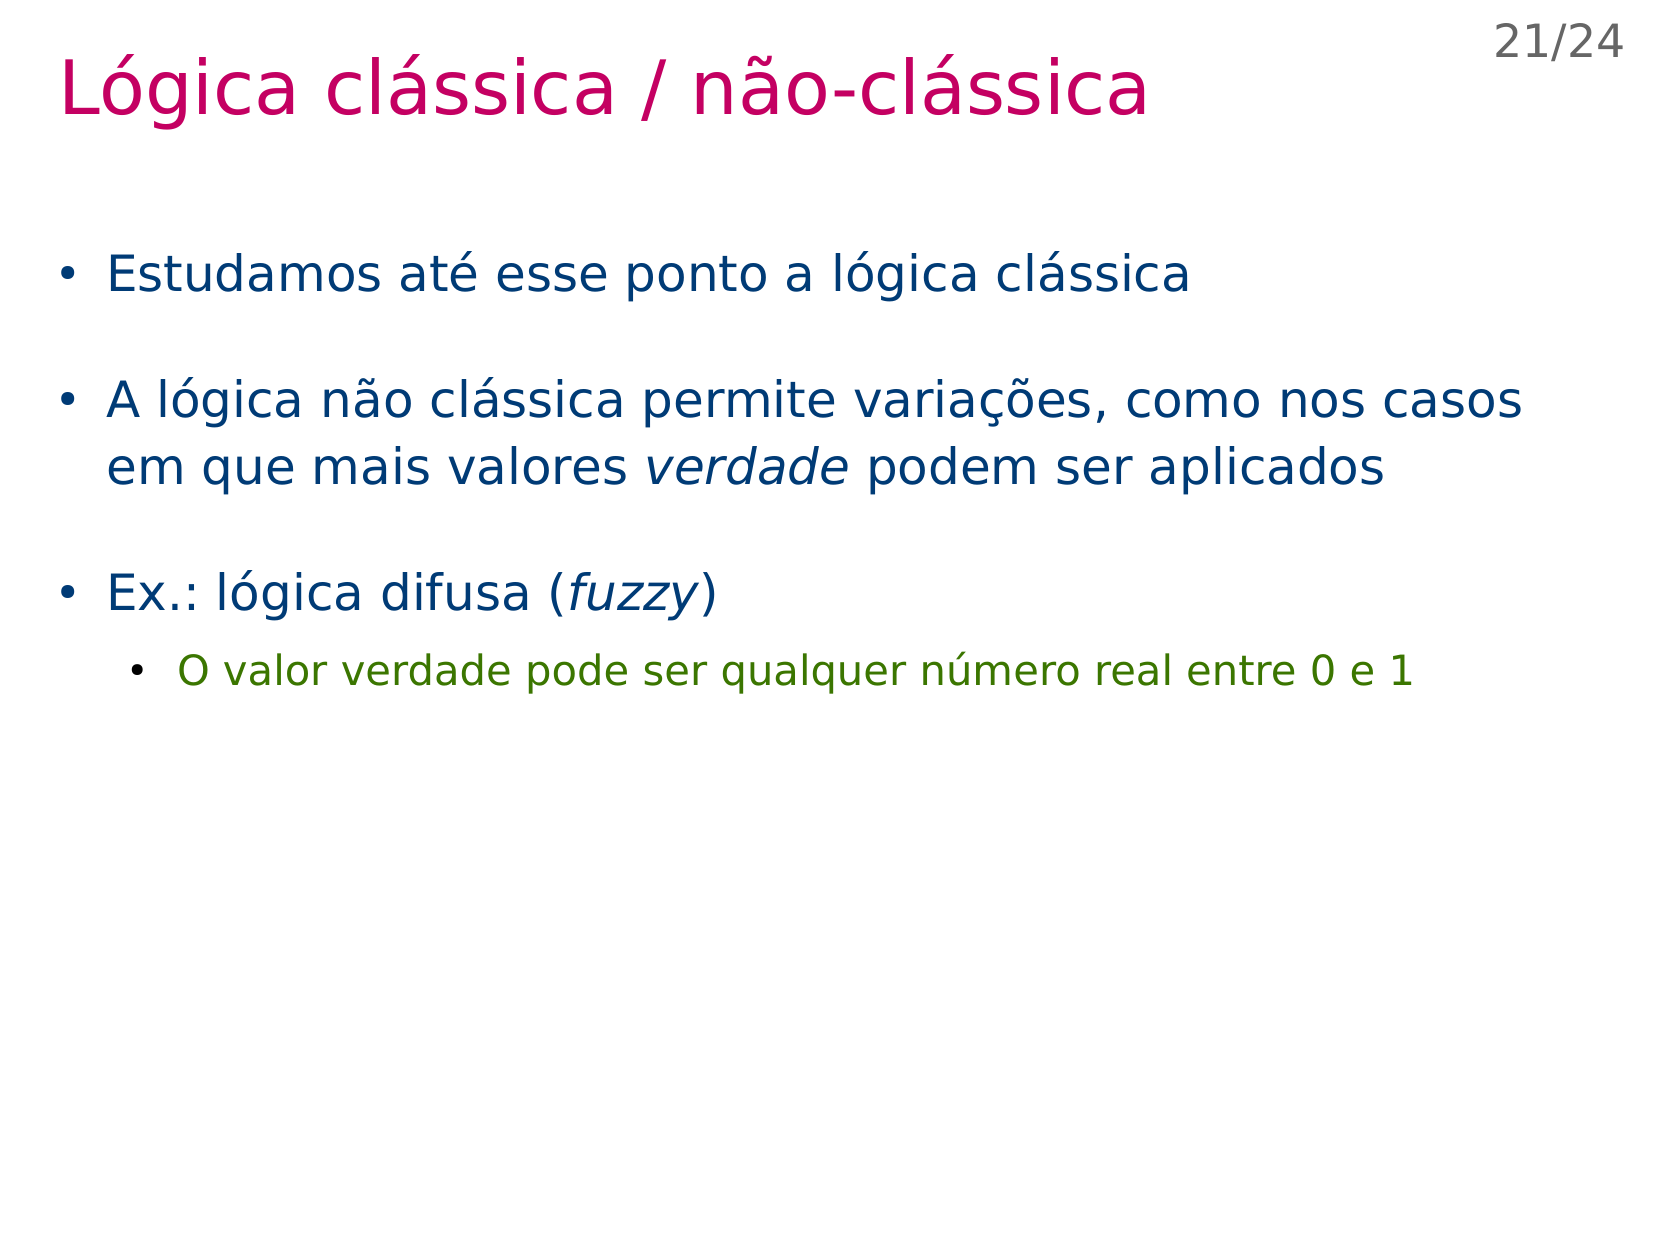

21
# Lógica clássica / não-clássica
Estudamos até esse ponto a lógica clássica
A lógica não clássica permite variações, como nos casos em que mais valores verdade podem ser aplicados
Ex.: lógica difusa (fuzzy)
O valor verdade pode ser qualquer número real entre 0 e 1